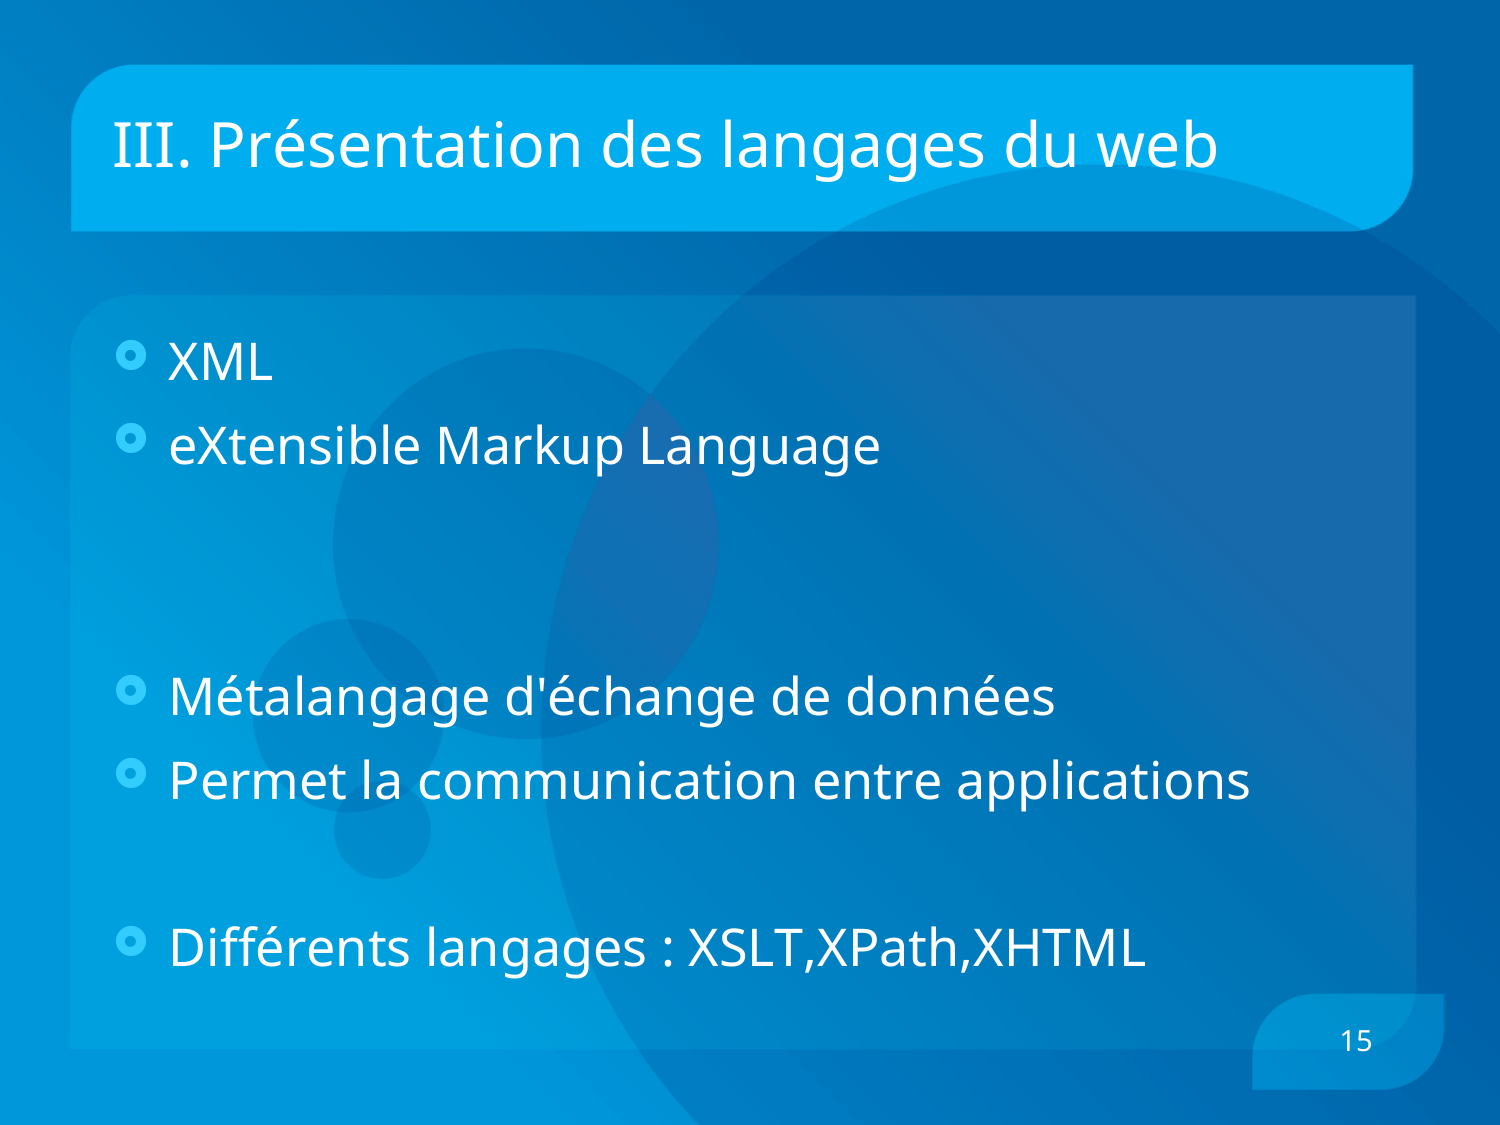

# III. Présentation des langages du web
XML
eXtensible Markup Language
Métalangage d'échange de données
Permet la communication entre applications
Différents langages : XSLT,XPath,XHTML
15